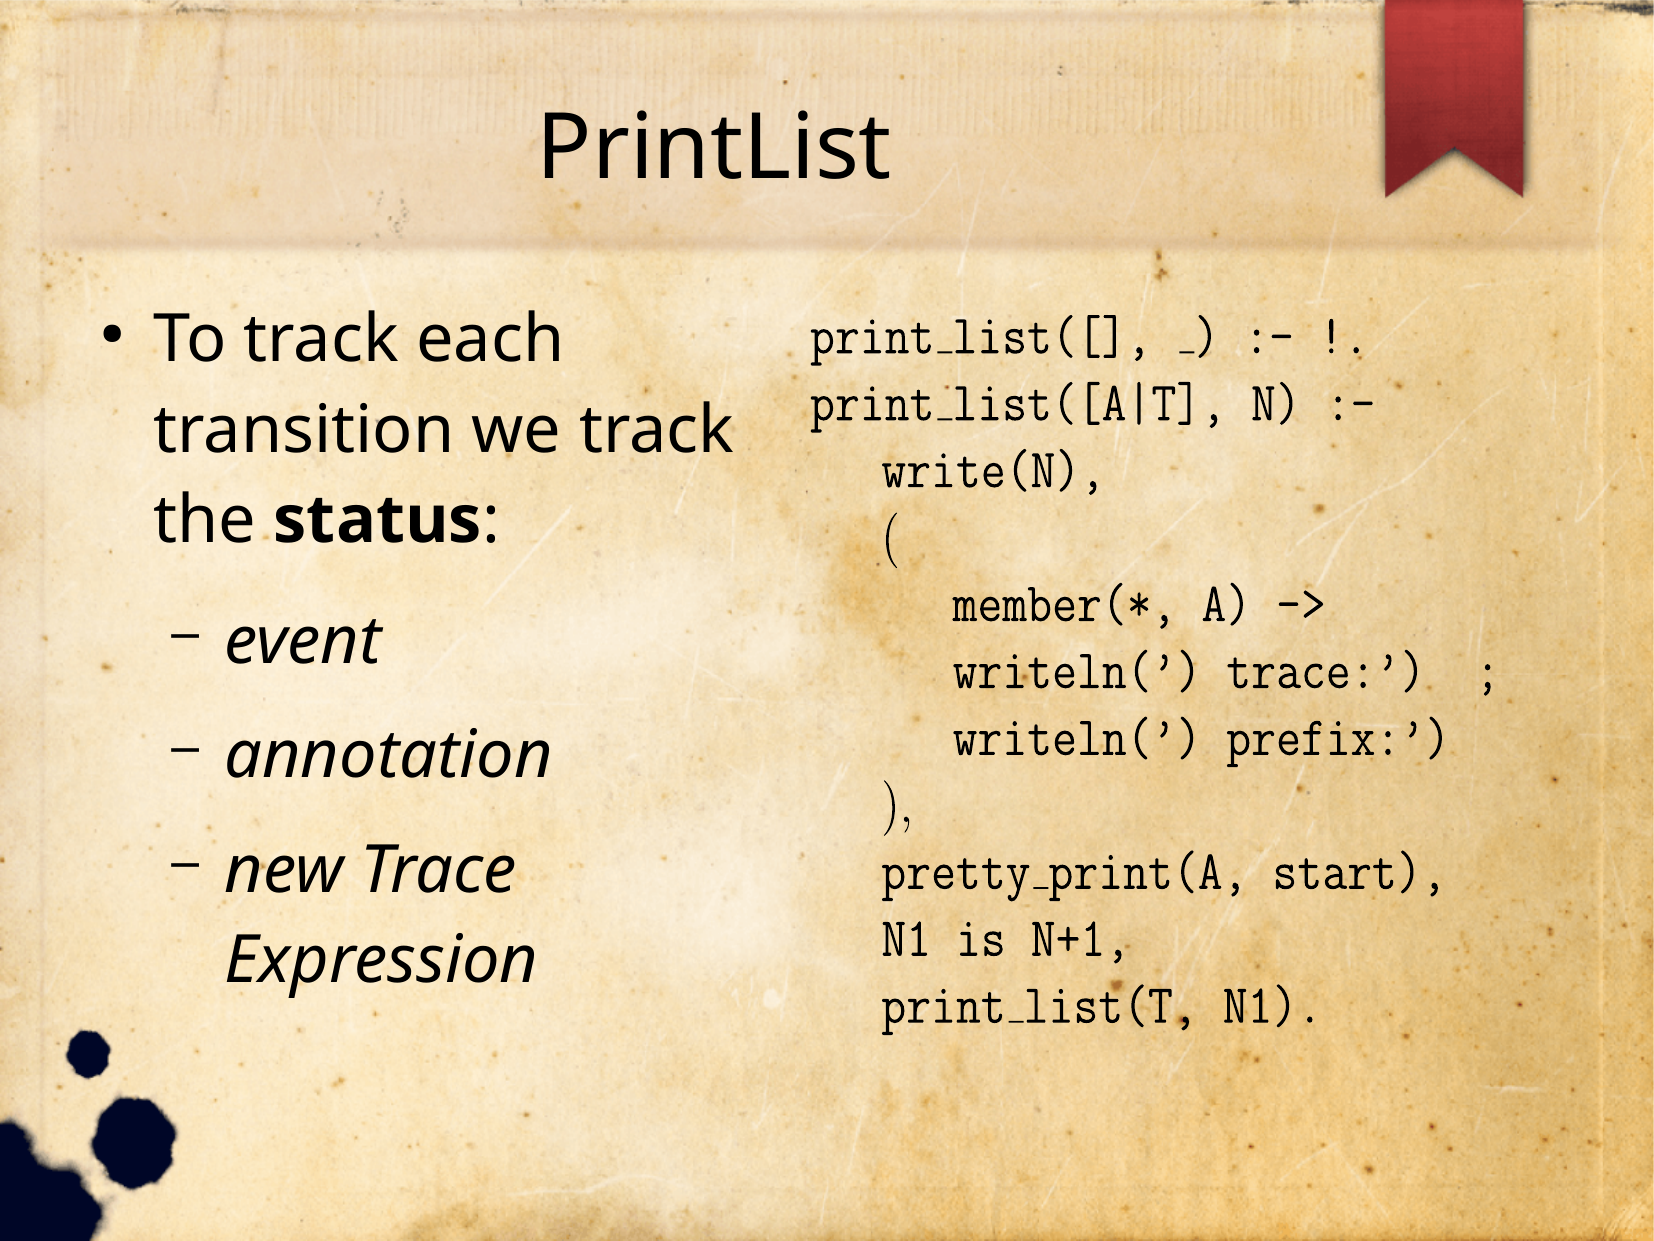

# PrintList
To track each transition we track the status:
event
annotation
new Trace Expression